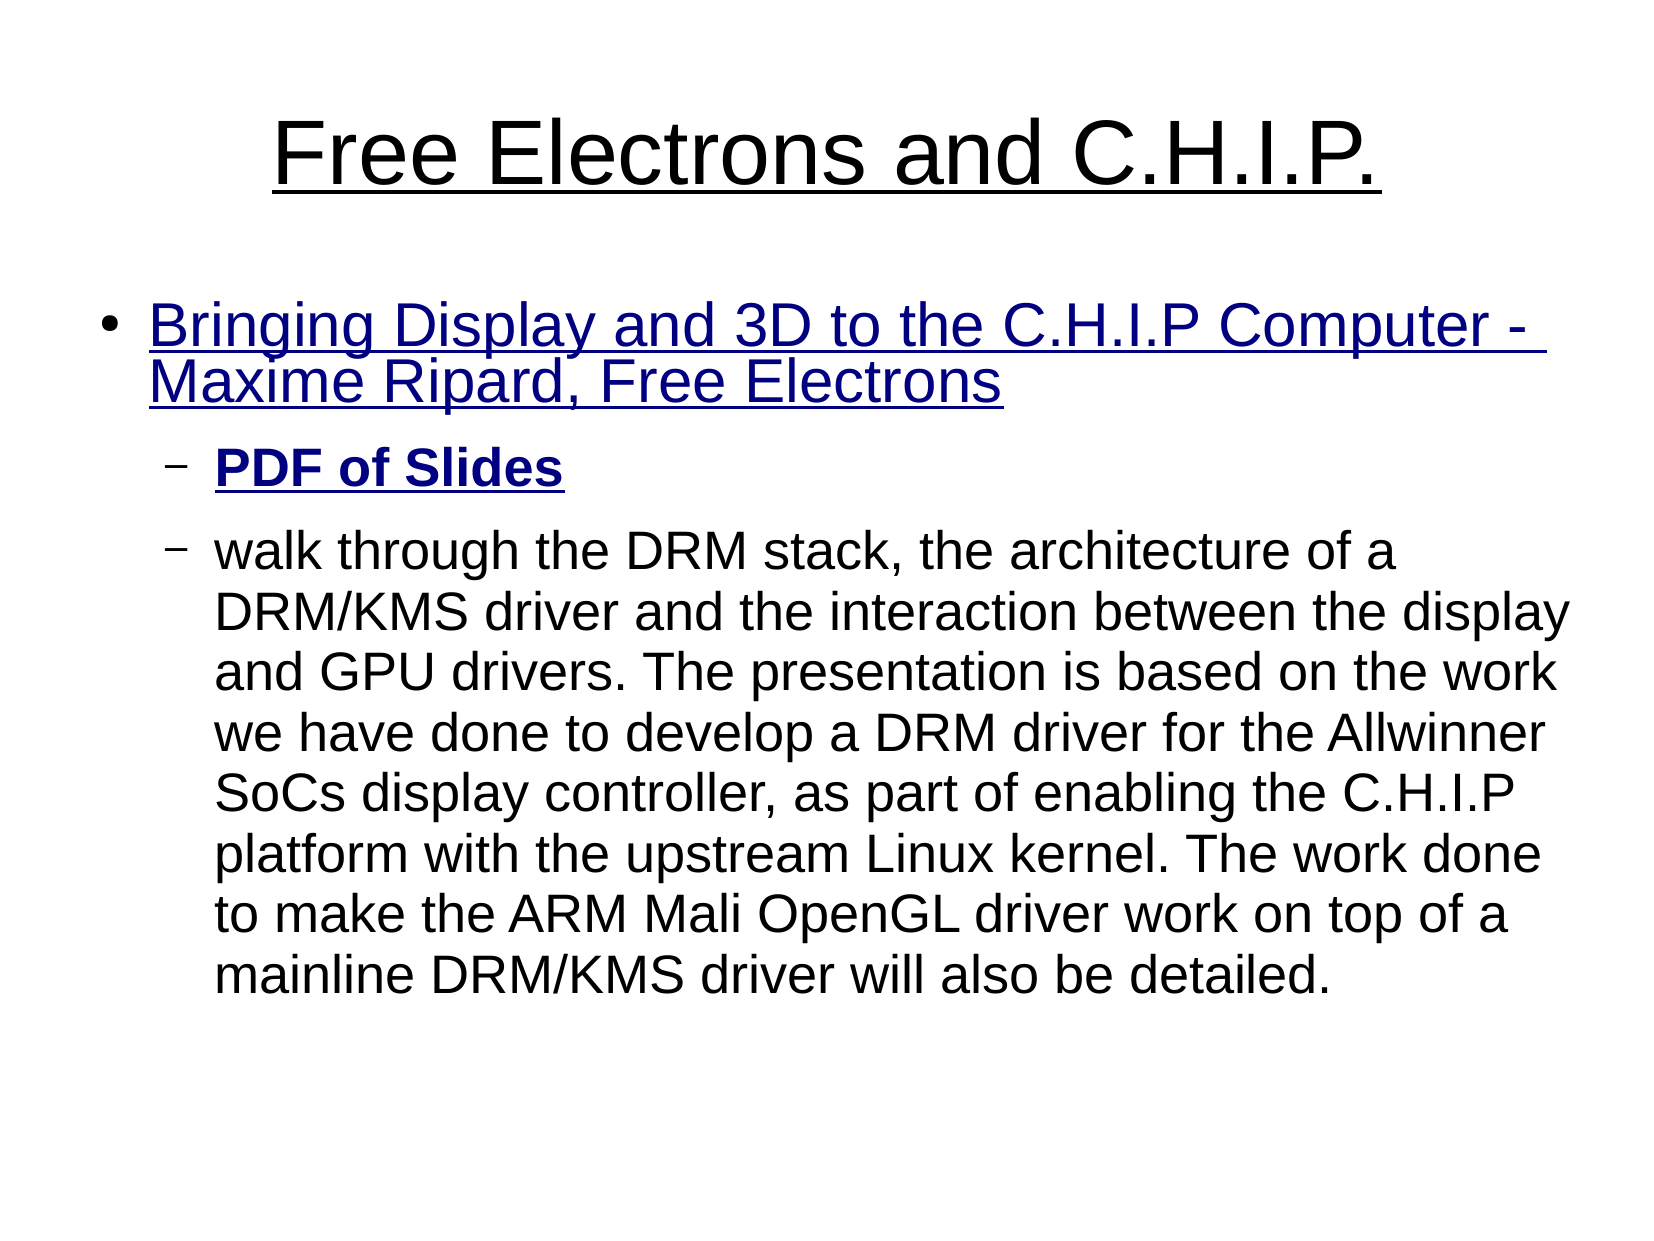

# Free Electrons and C.H.I.P.
Bringing Display and 3D to the C.H.I.P Computer - Maxime Ripard, Free Electrons
PDF of Slides
walk through the DRM stack, the architecture of a DRM/KMS driver and the interaction between the display and GPU drivers. The presentation is based on the work we have done to develop a DRM driver for the Allwinner SoCs display controller, as part of enabling the C.H.I.P platform with the upstream Linux kernel. The work done to make the ARM Mali OpenGL driver work on top of a mainline DRM/KMS driver will also be detailed.